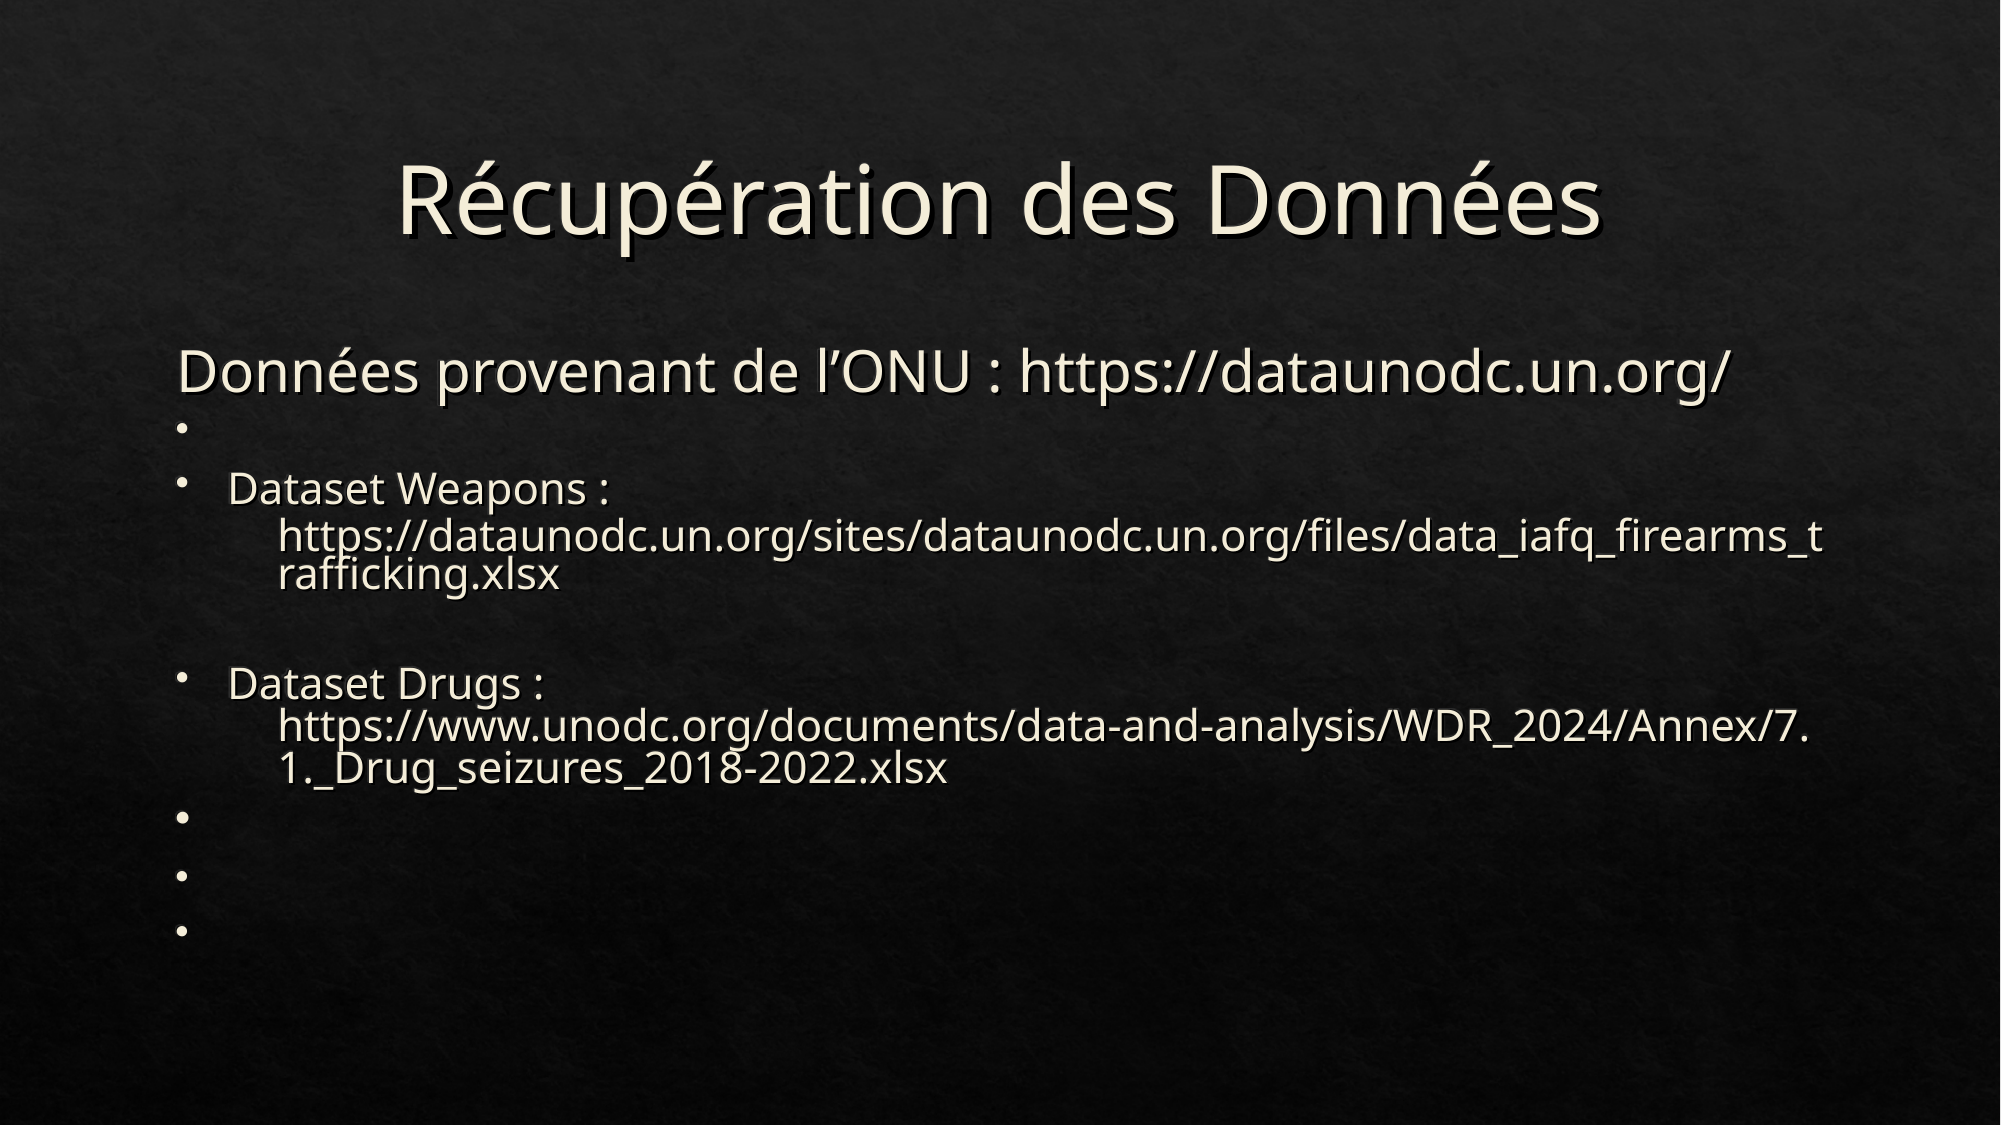

# Récupération des Données
Données provenant de l’ONU : https://dataunodc.un.org/
Dataset Weapons : https://dataunodc.un.org/sites/dataunodc.un.org/files/data_iafq_firearms_trafficking.xlsx
Dataset Drugs : https://www.unodc.org/documents/data-and-analysis/WDR_2024/Annex/7.1._Drug_seizures_2018-2022.xlsx